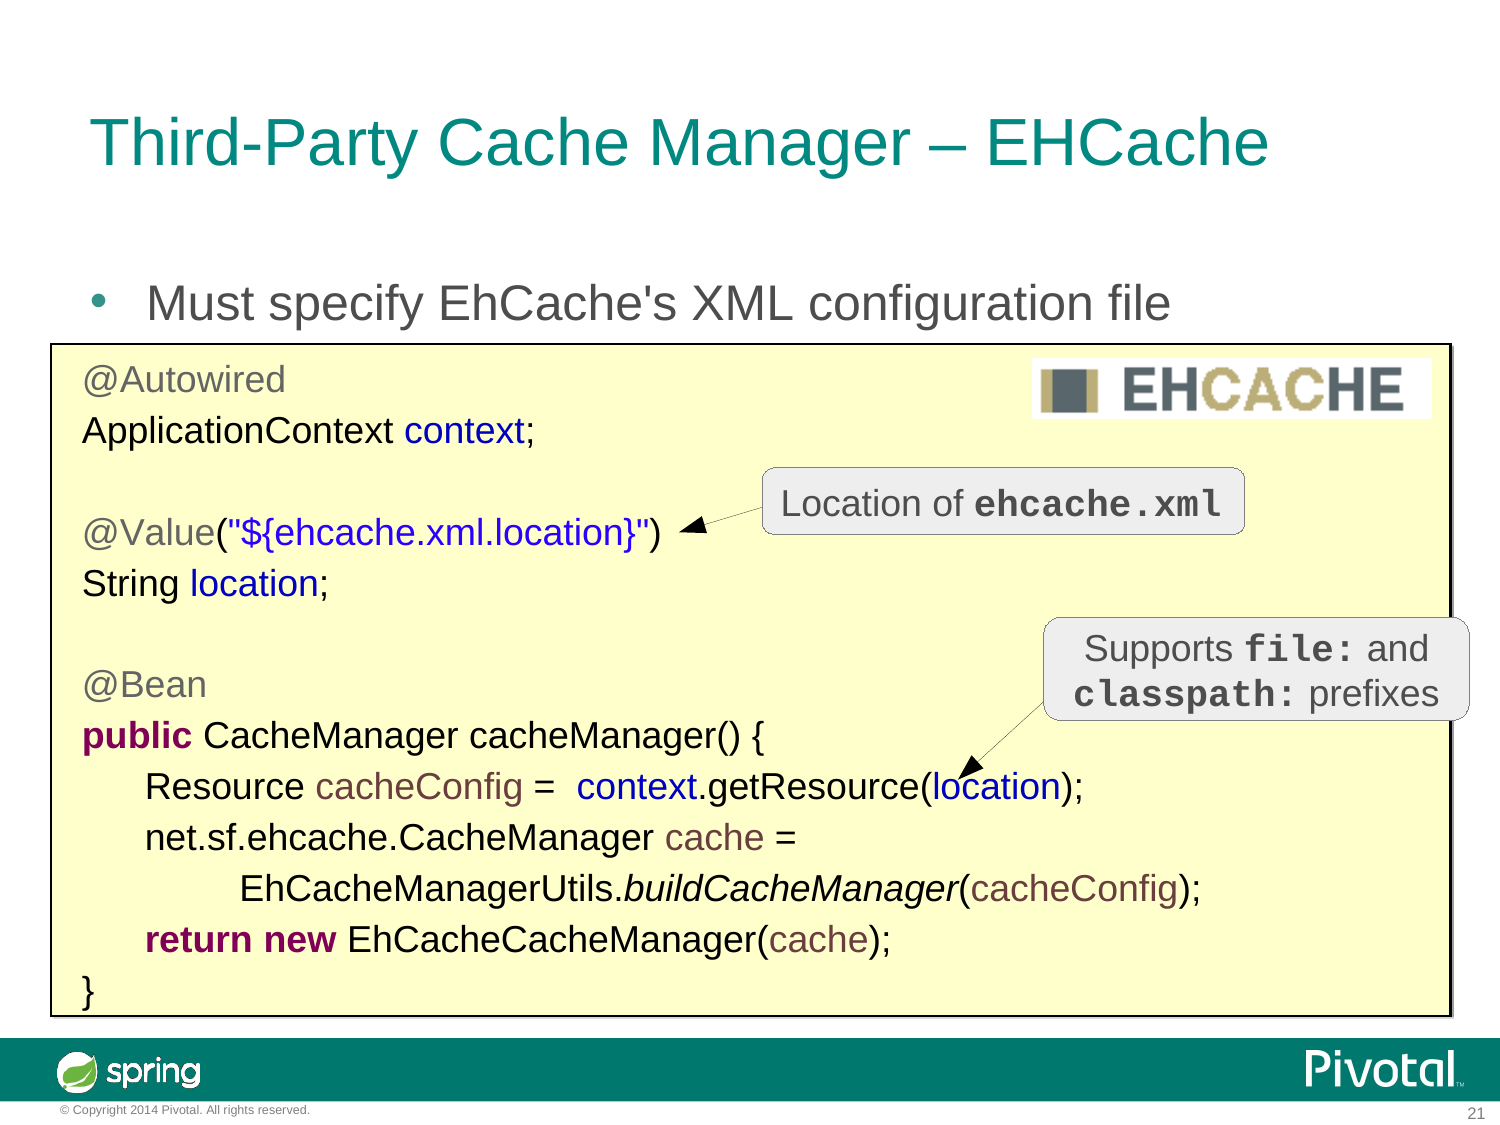

# Third-Party Cache Manager – EHCache
Must specify EhCache's XML configuration file
 @Autowired
 ApplicationContext context;
 @Value("${ehcache.xml.location}")
 String location;
 @Bean
 public CacheManager cacheManager() {
 Resource cacheConfig = context.getResource(location);
 net.sf.ehcache.CacheManager cache =
 EhCacheManagerUtils.buildCacheManager(cacheConfig);
 return new EhCacheCacheManager(cache);
 }
Location of ehcache.xml
Supports file: and classpath: prefixes